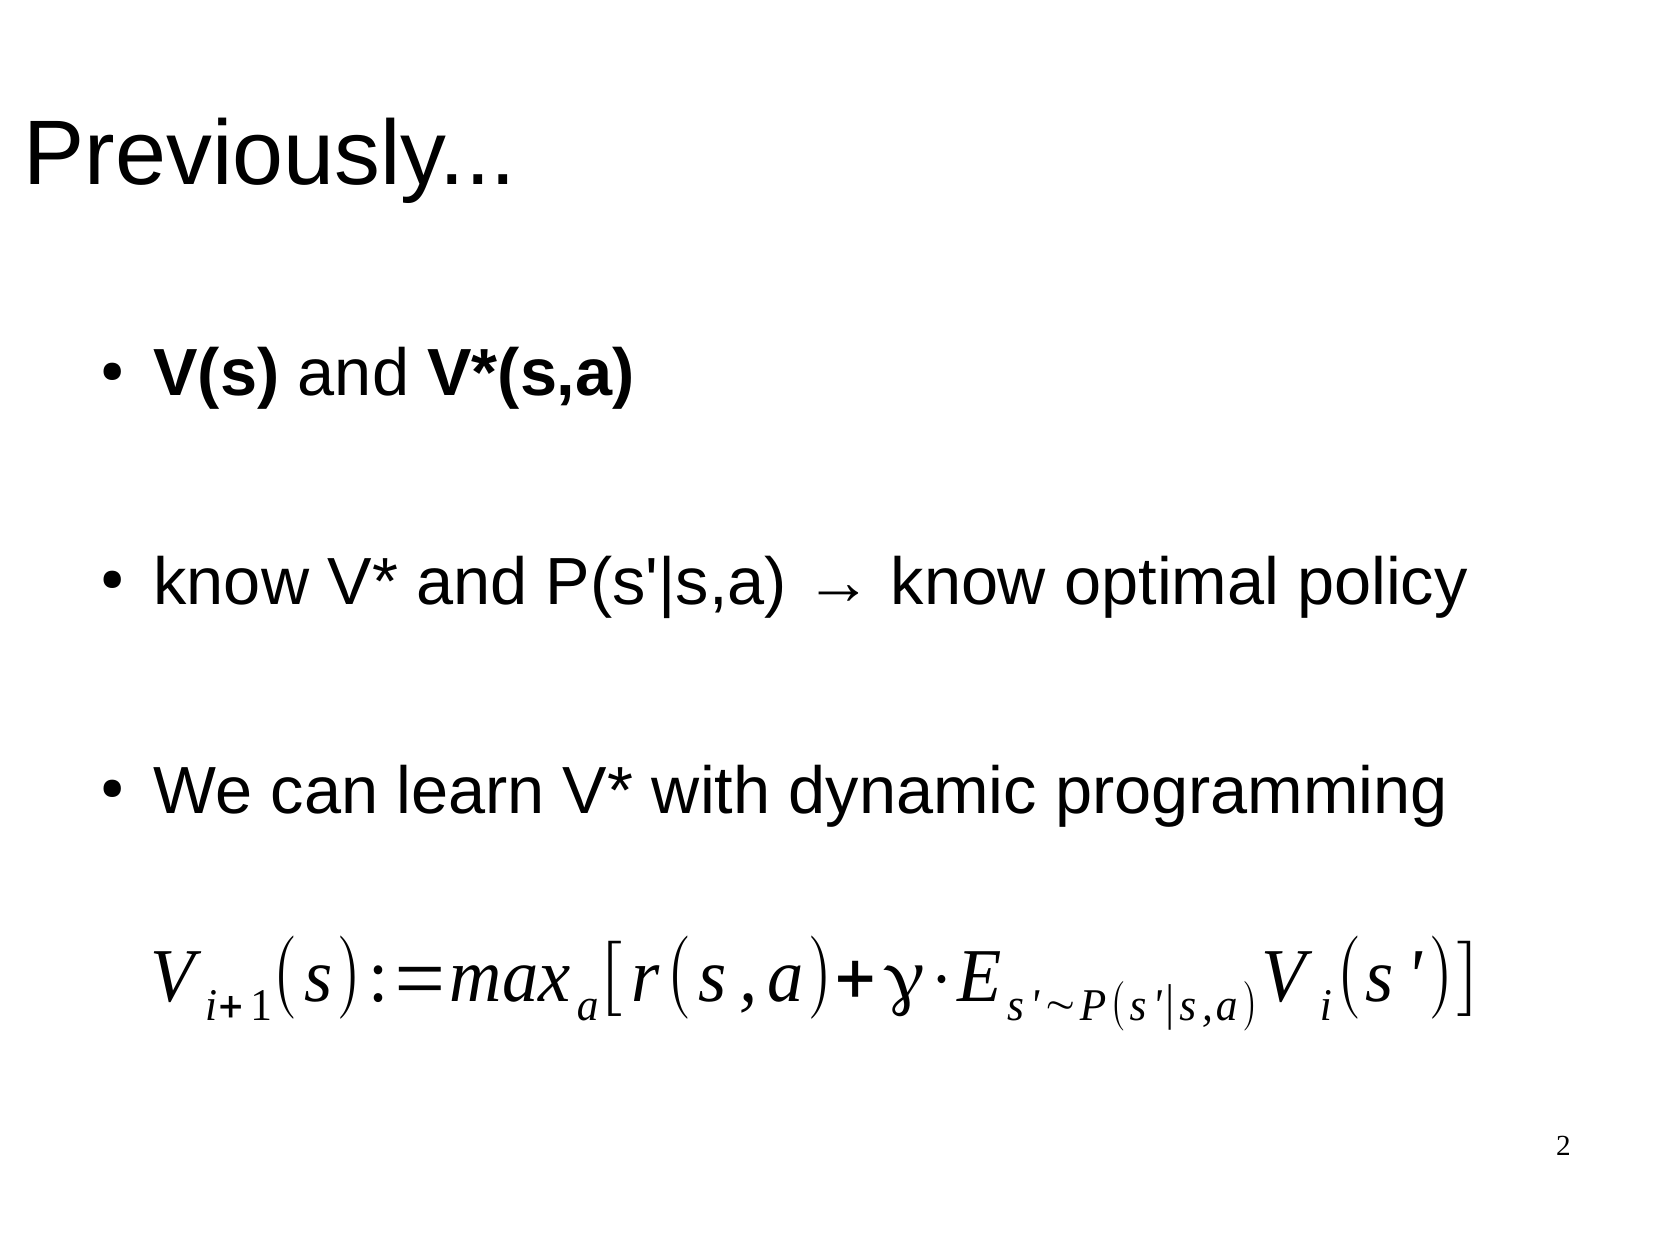

# Previously...
V(s) and V*(s,a)
know V* and P(s'|s,a) → know optimal policy
We can learn V* with dynamic programming
2